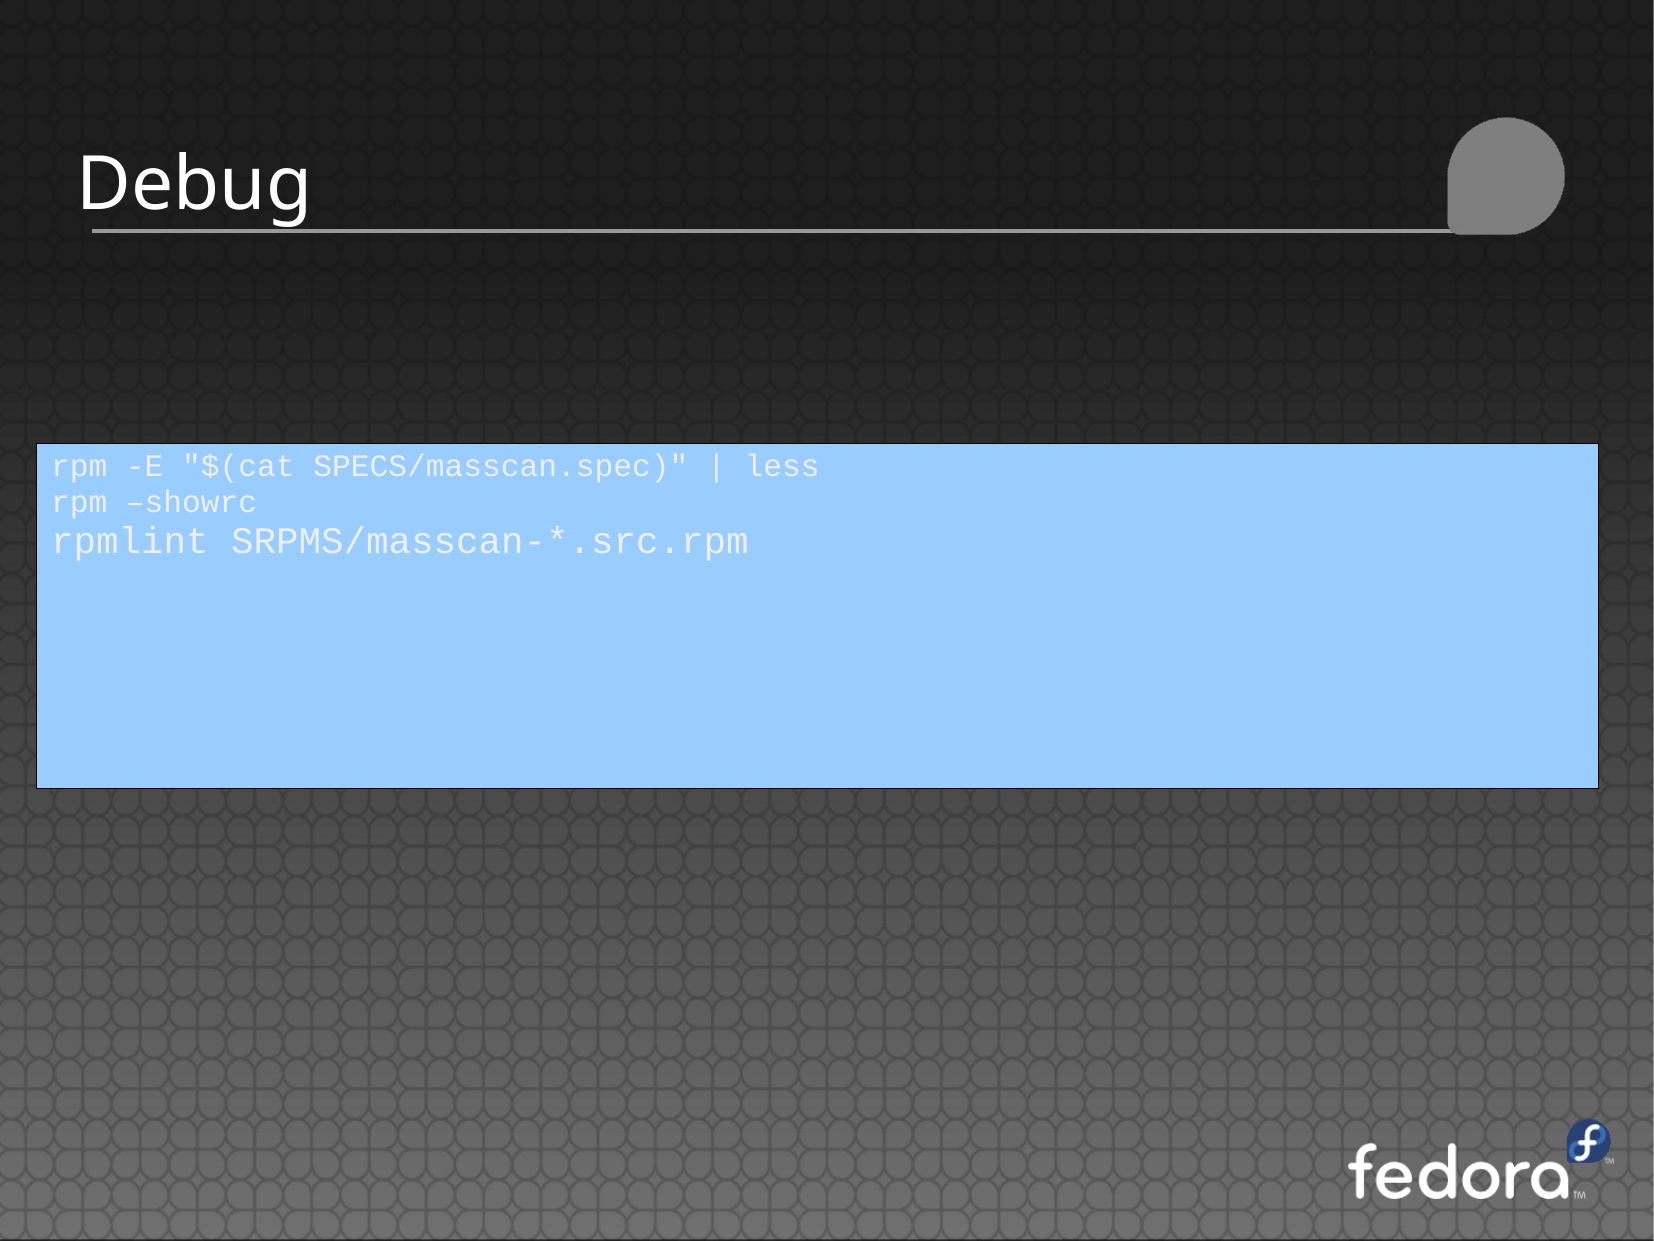

# Debug
rpm -E "$(cat SPECS/masscan.spec)" | less
rpm –showrc
rpmlint SRPMS/masscan-*.src.rpm